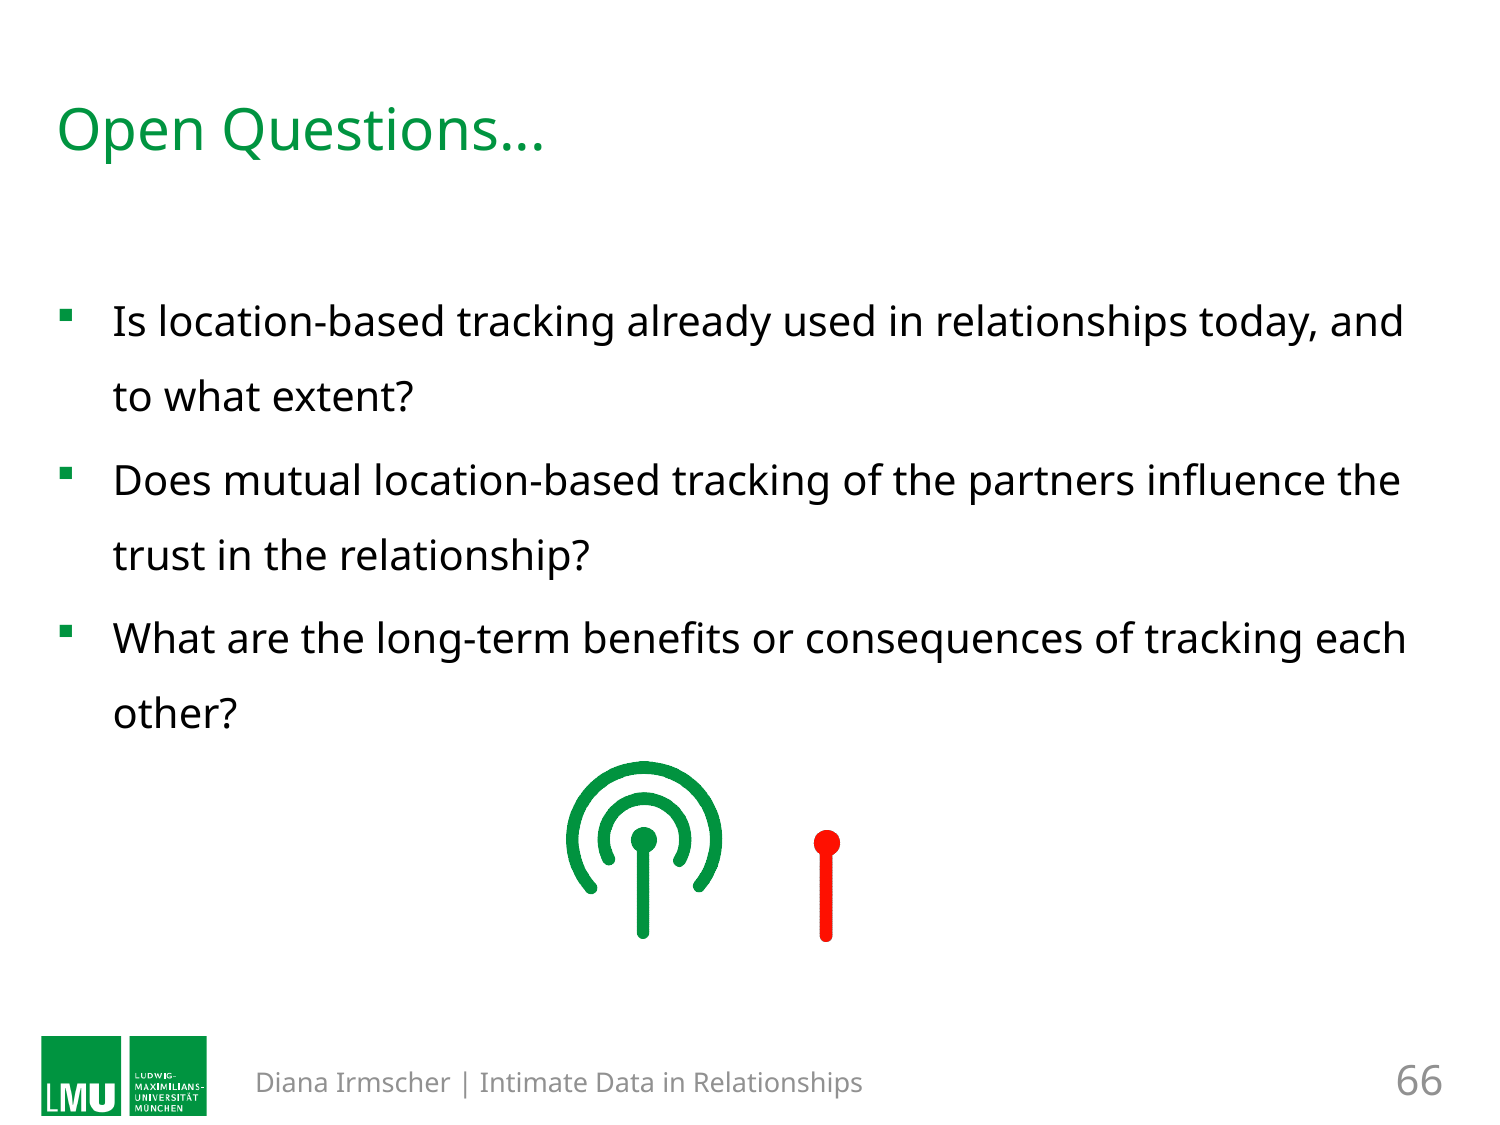

# Open Questions...
Is location-based tracking already used in relationships today, and to what extent?
Does mutual location-based tracking of the partners influence the trust in the relationship?
What are the long-term benefits or consequences of tracking each other?
Diana Irmscher | Intimate Data in Relationships